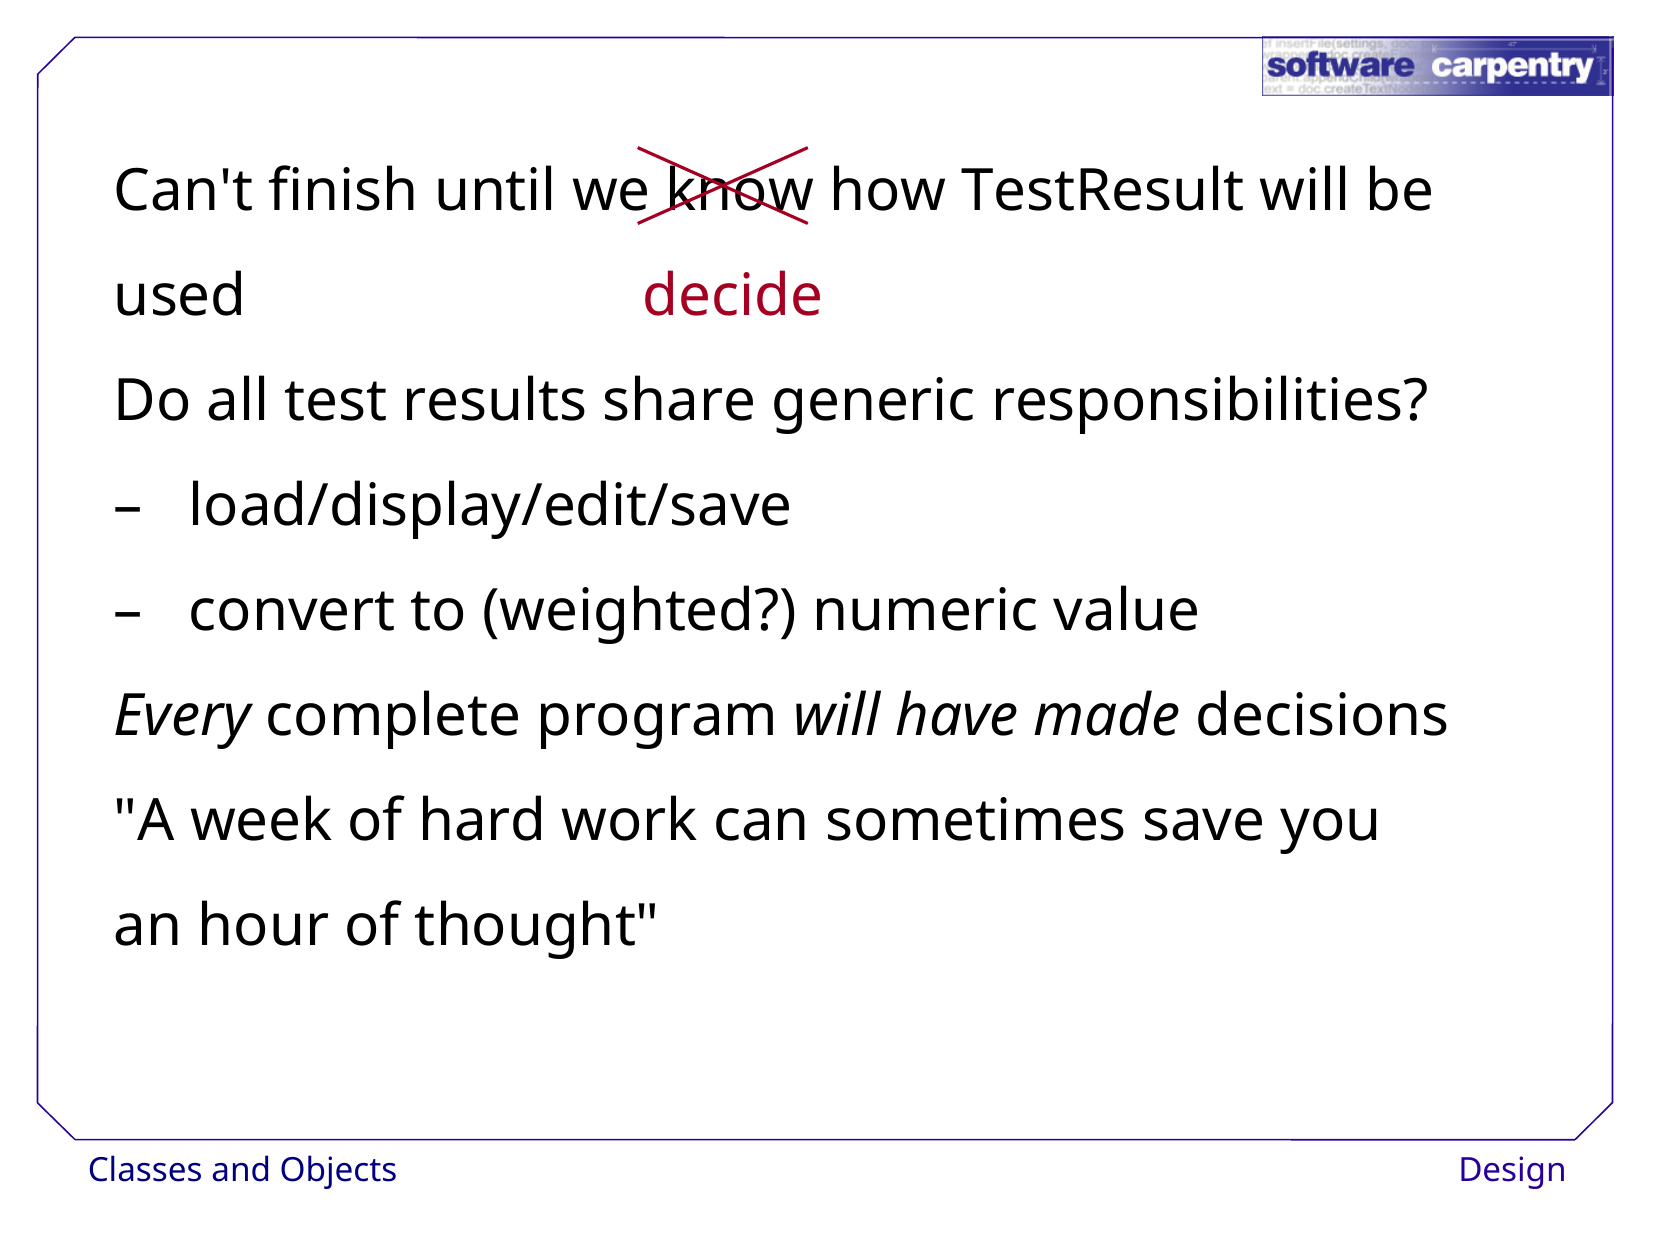

Can't finish until we know how TestResult will be
used decide
Do all test results share generic responsibilities?
–	load/display/edit/save
–	convert to (weighted?) numeric value
Every complete program will have made decisions
"A week of hard work can sometimes save you
an hour of thought"